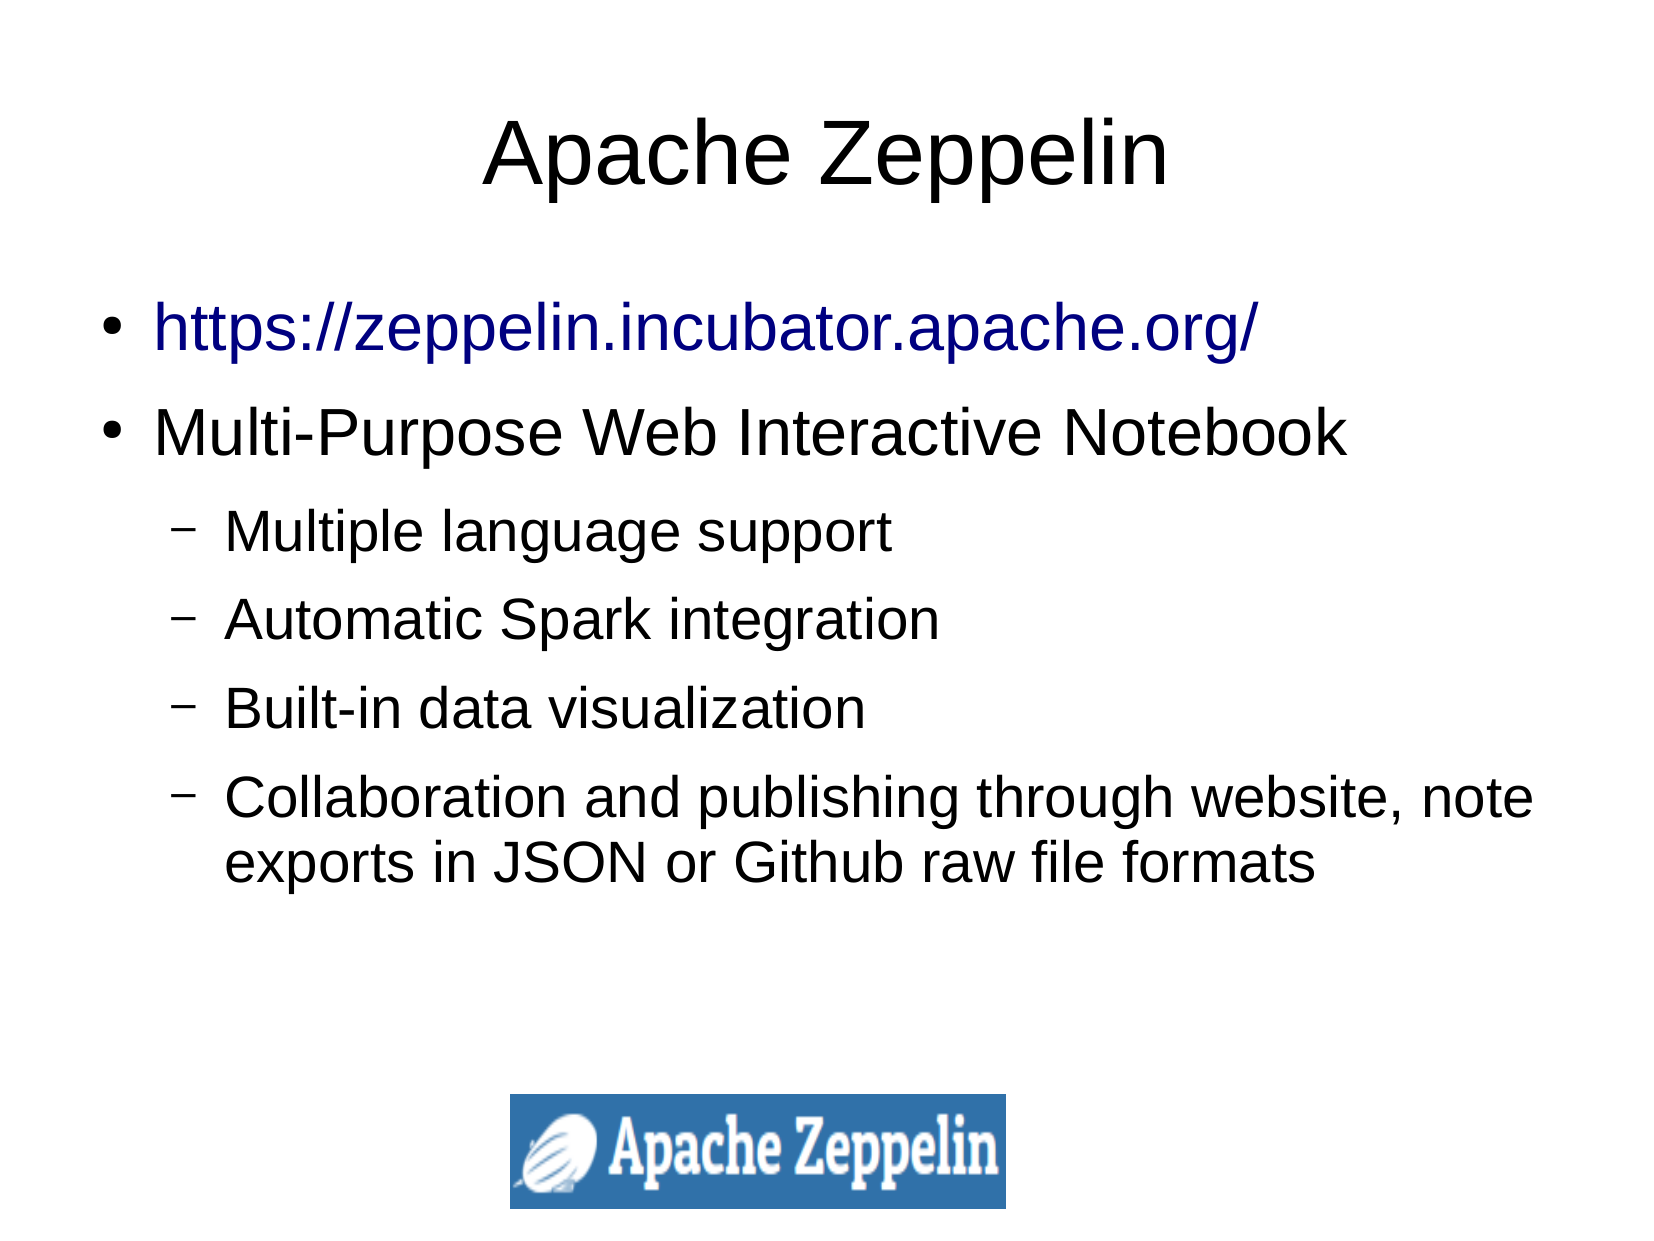

# Apache Zeppelin
https://zeppelin.incubator.apache.org/
Multi-Purpose Web Interactive Notebook
Multiple language support
Automatic Spark integration
Built-in data visualization
Collaboration and publishing through website, note exports in JSON or Github raw file formats